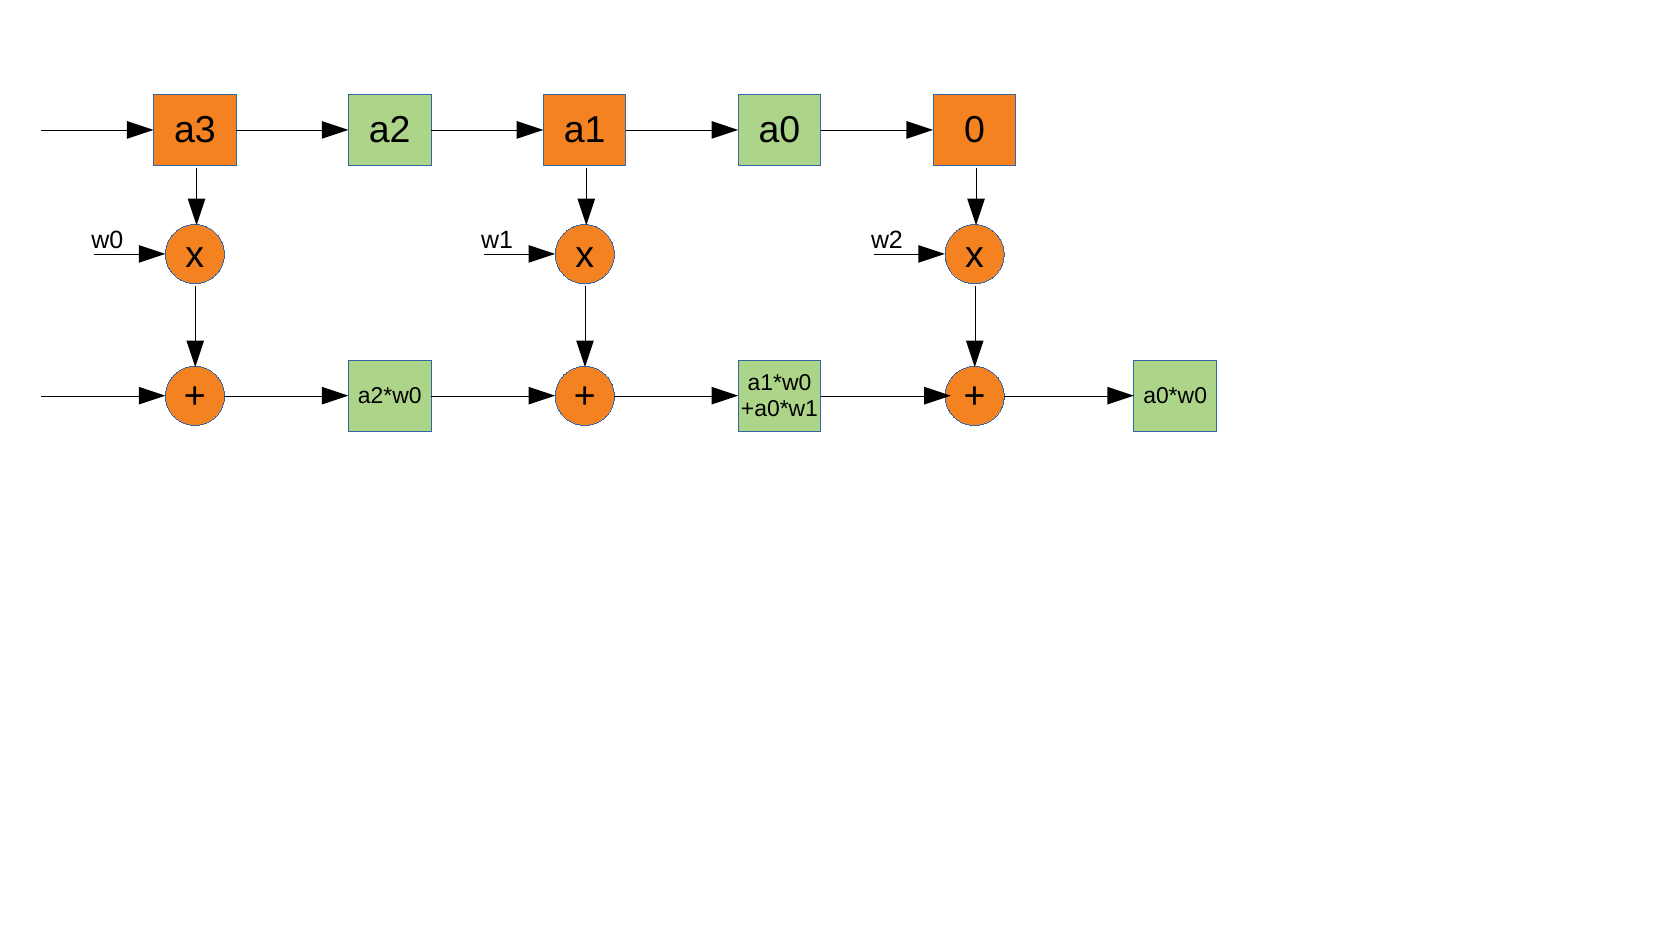

a3
a2
a1
a0
0
w0
w1
w2
x
x
x
a2*w0
a1*w0
+a0*w1
a0*w0
+
+
+